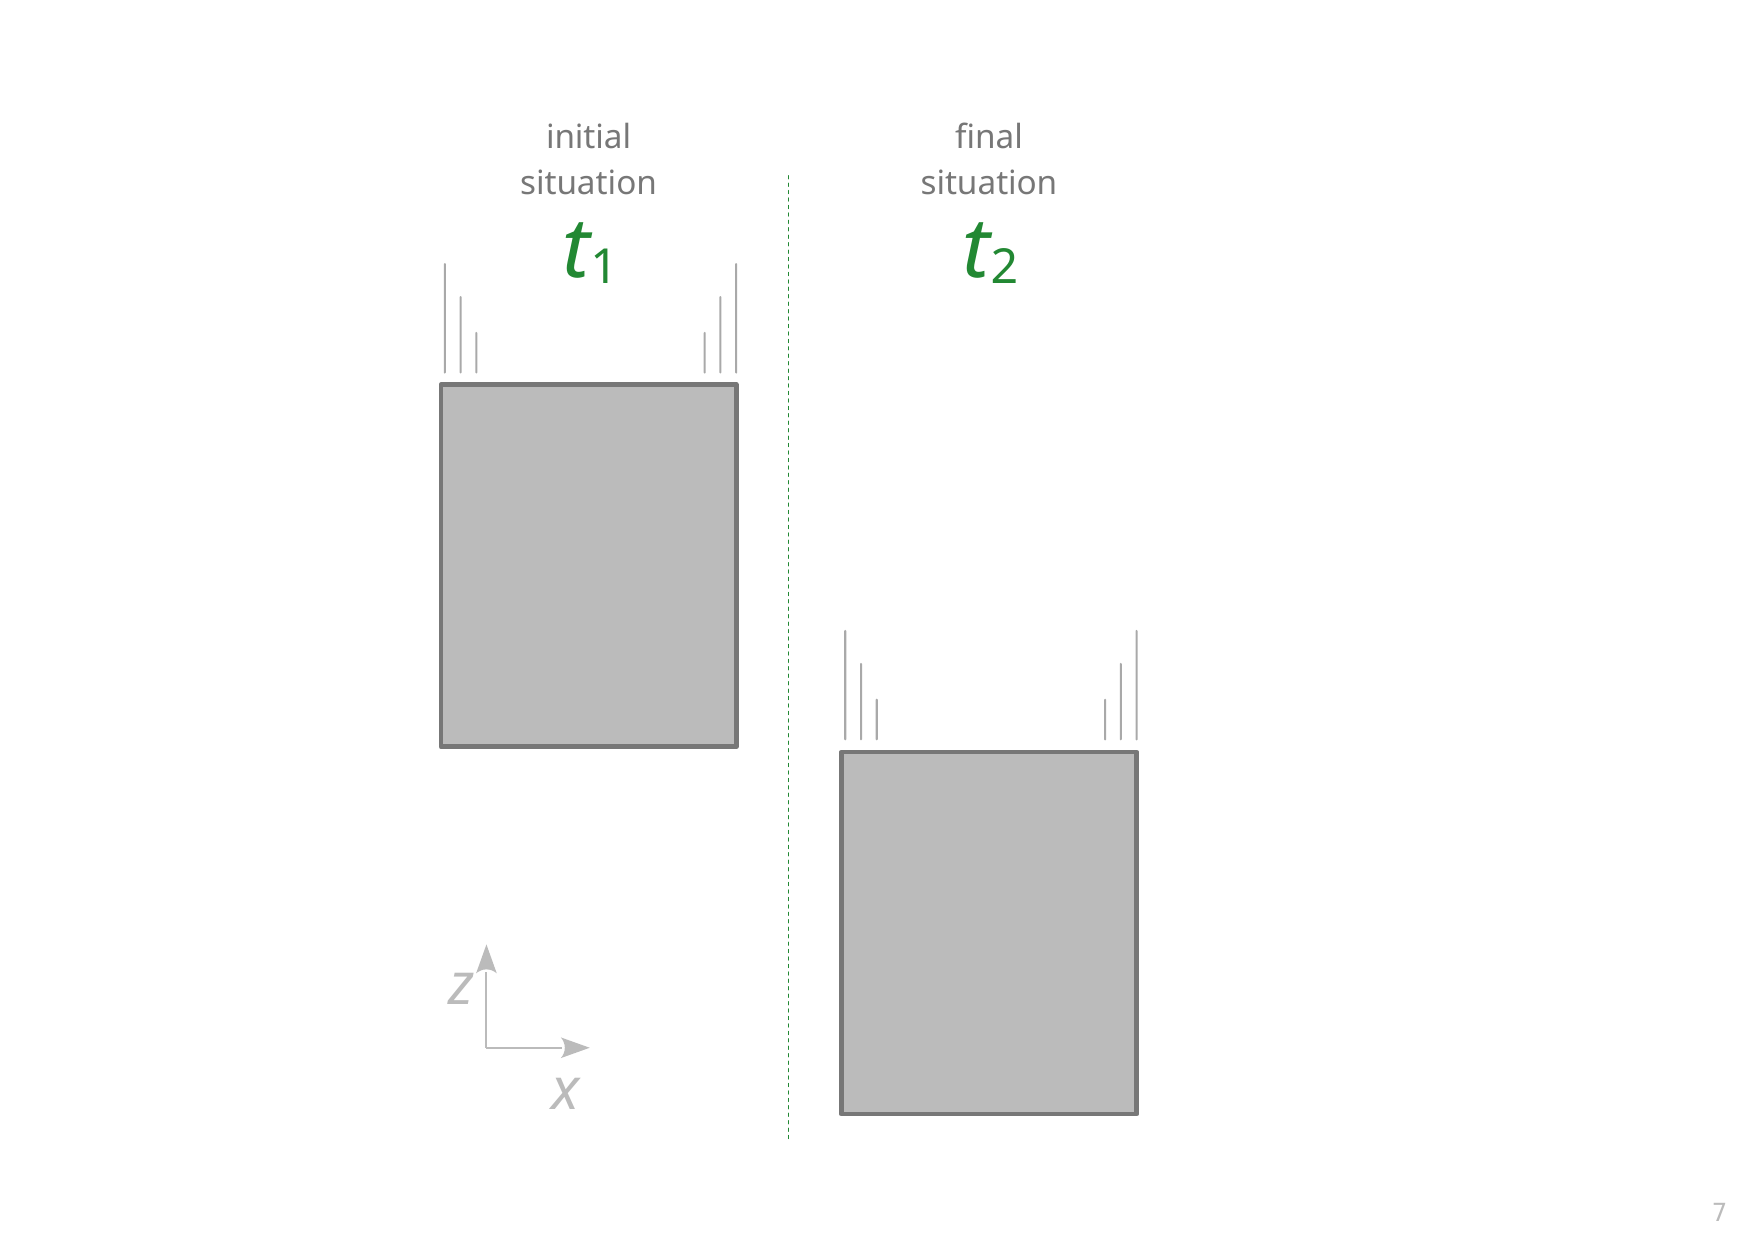

initial
situation
final
situation
t1
t2
z
x